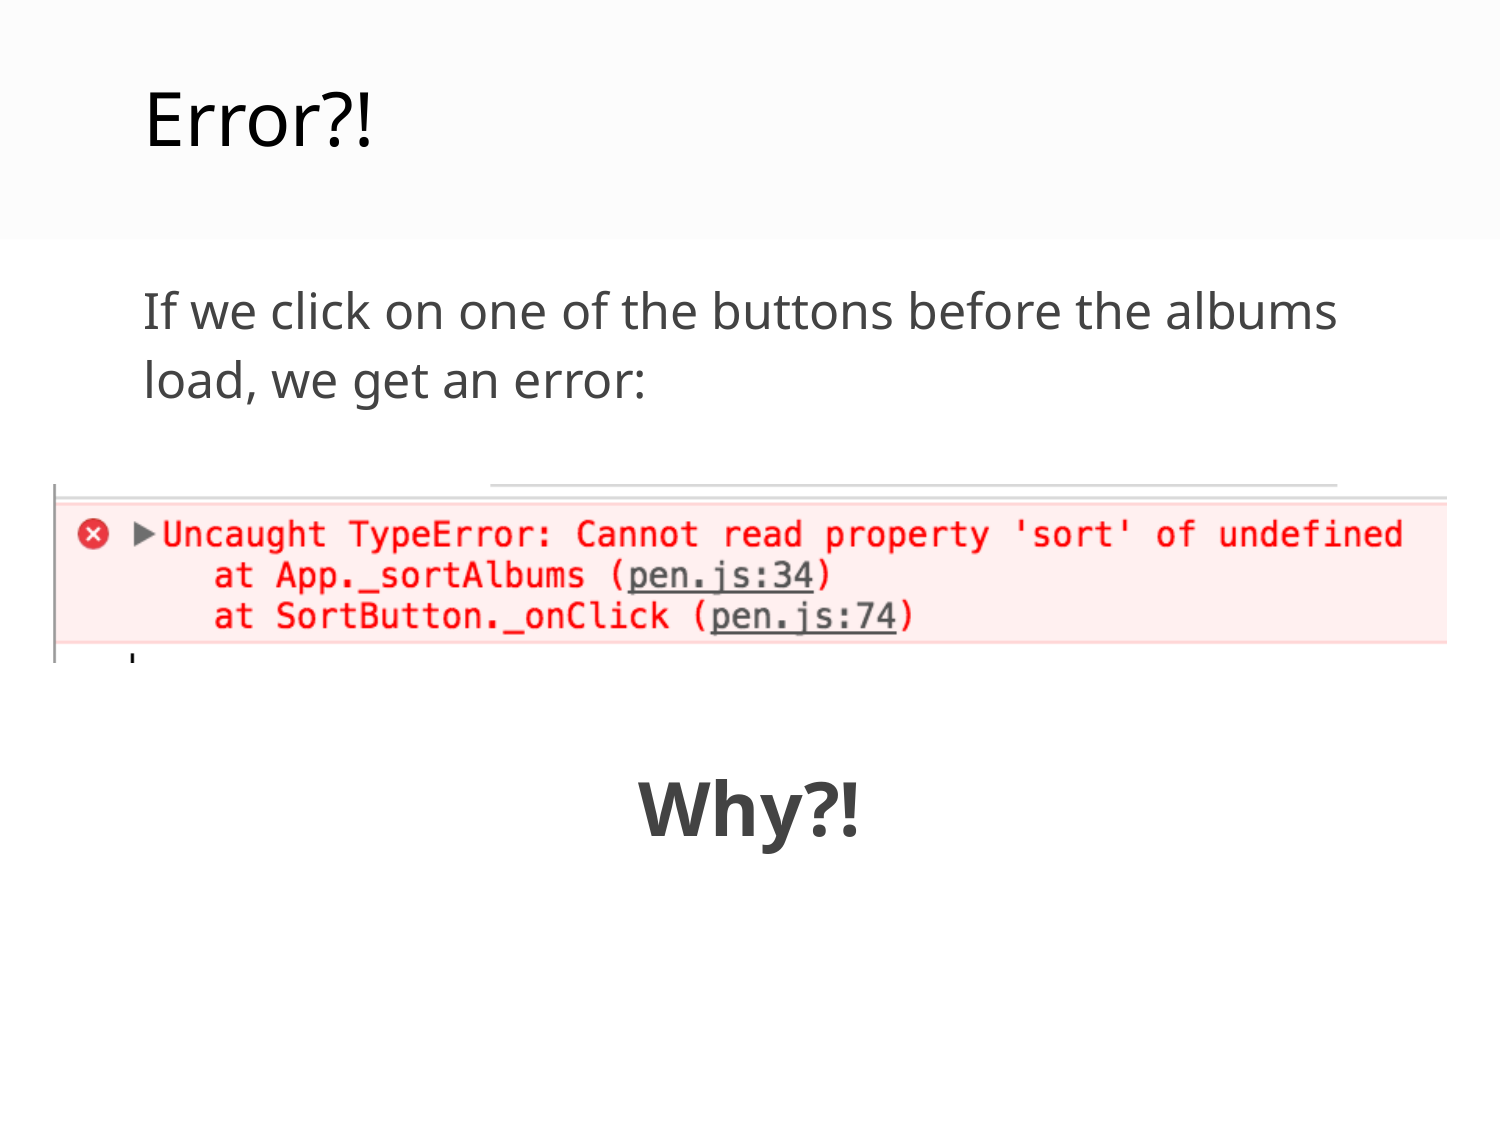

# Error?!
If we click on one of the buttons before the albums load, we get an error:
Why?!